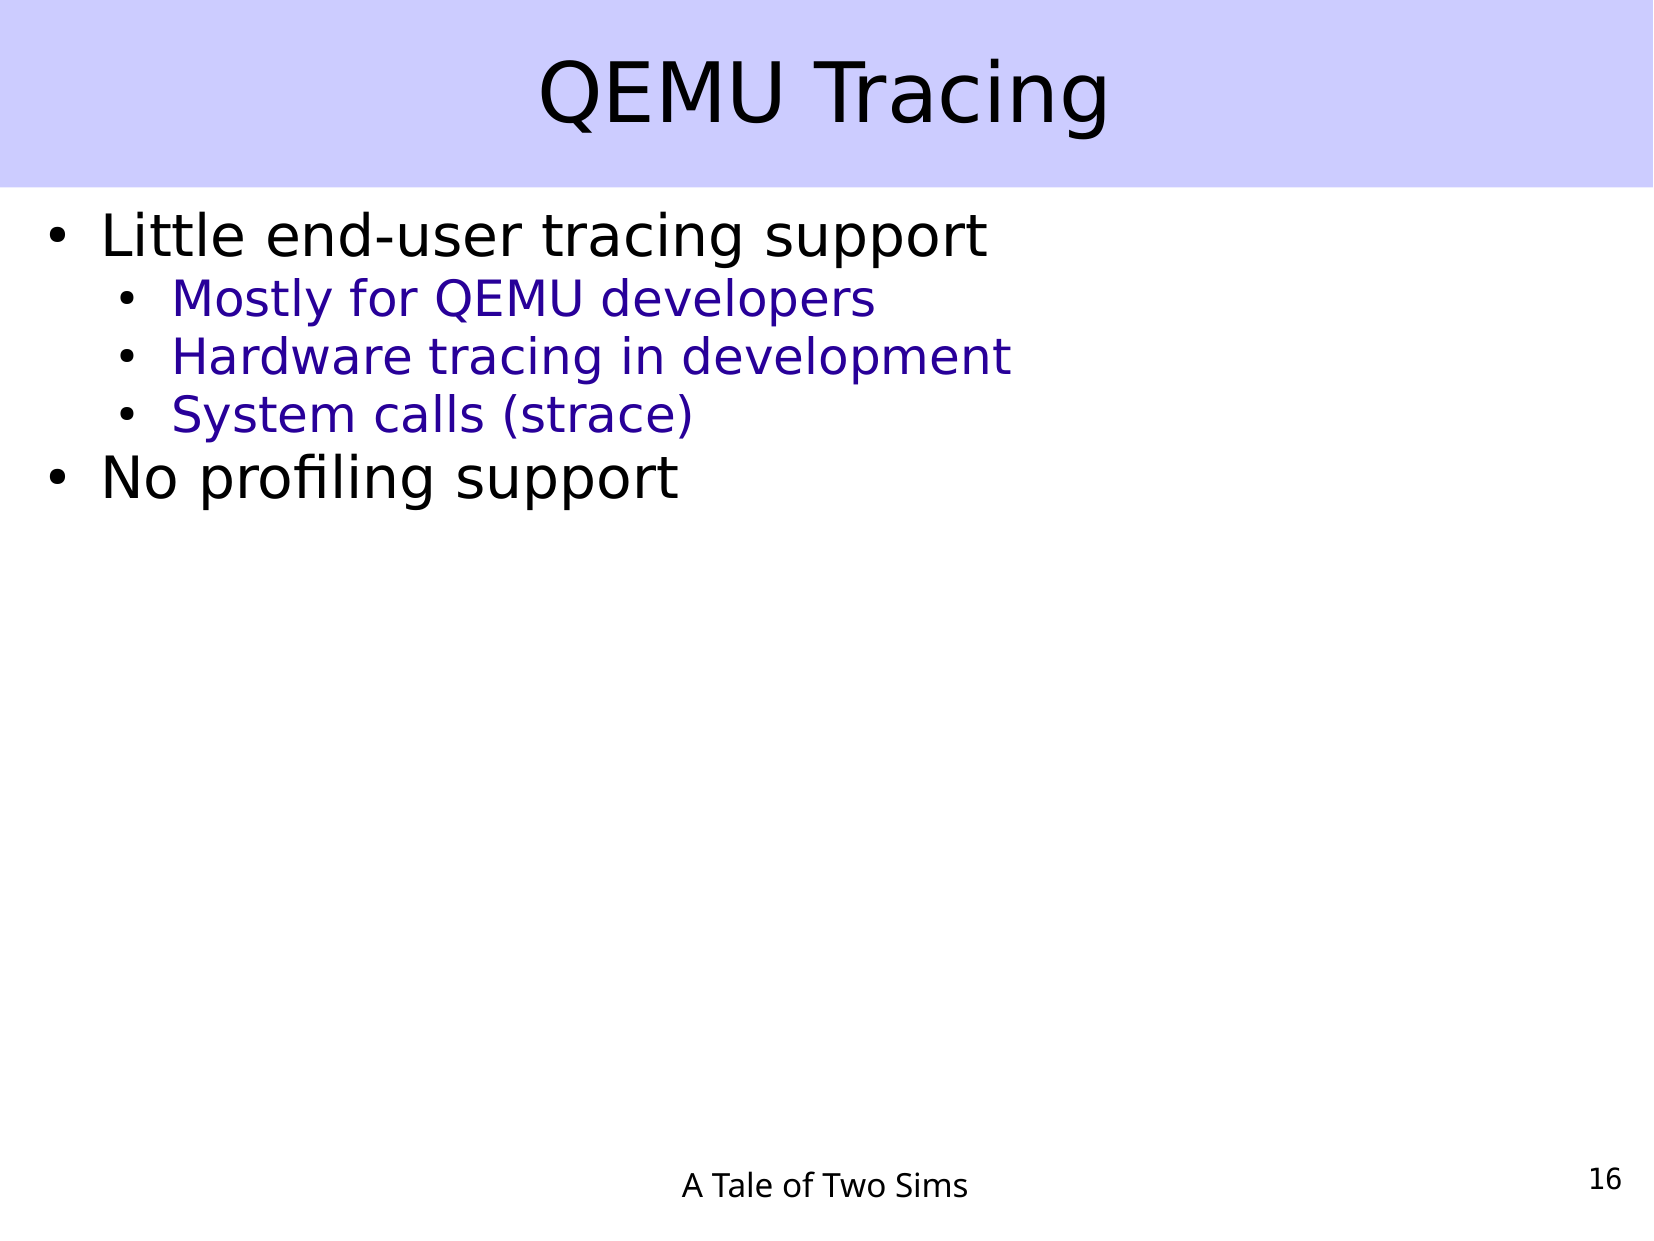

# QEMU Tracing
Little end-user tracing support
Mostly for QEMU developers
Hardware tracing in development
System calls (strace)
No profiling support
16